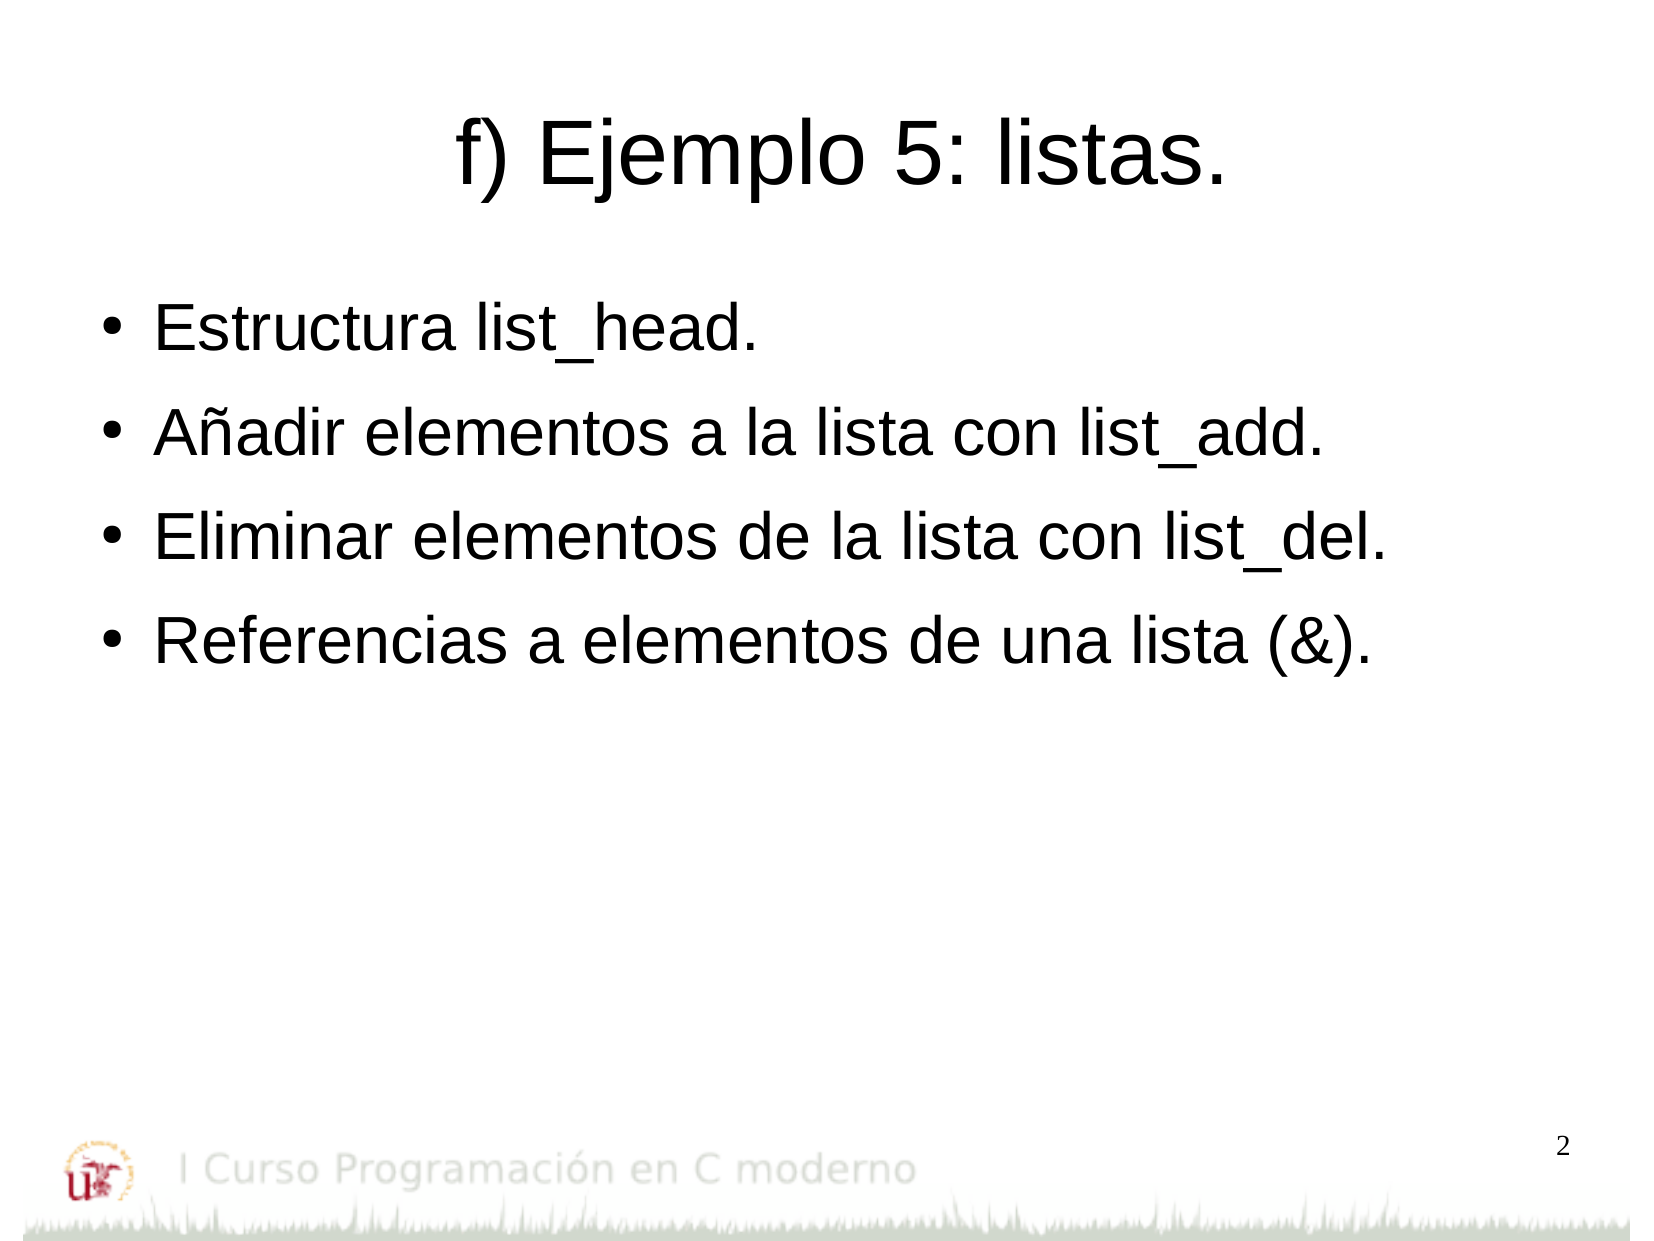

# f) Ejemplo 5: listas.
Estructura list_head.
Añadir elementos a la lista con list_add.
Eliminar elementos de la lista con list_del.
Referencias a elementos de una lista (&).
2